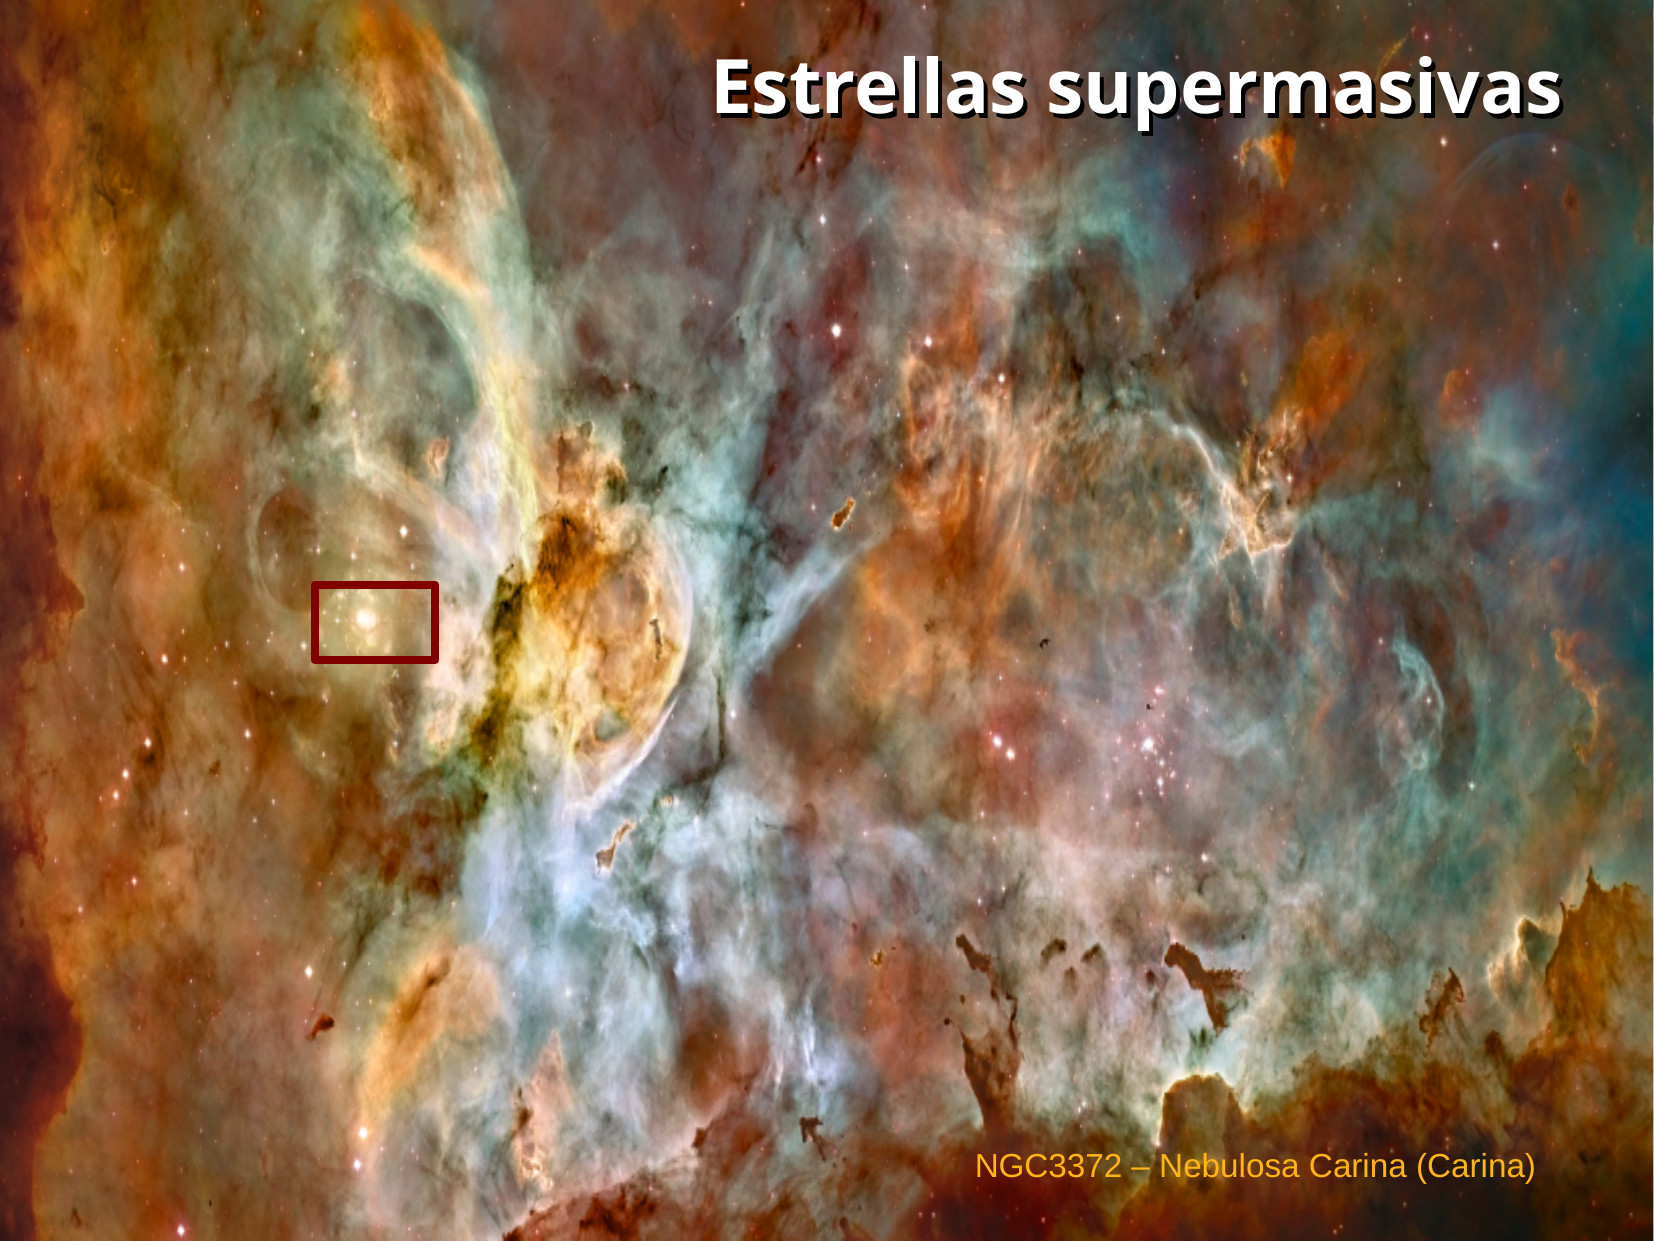

# Estrellas supermasivas
NGC3372 – Nebulosa Carina (Carina)
Oct 17, 2018
Asorey IPAC 2018 U02C05 10/16
18